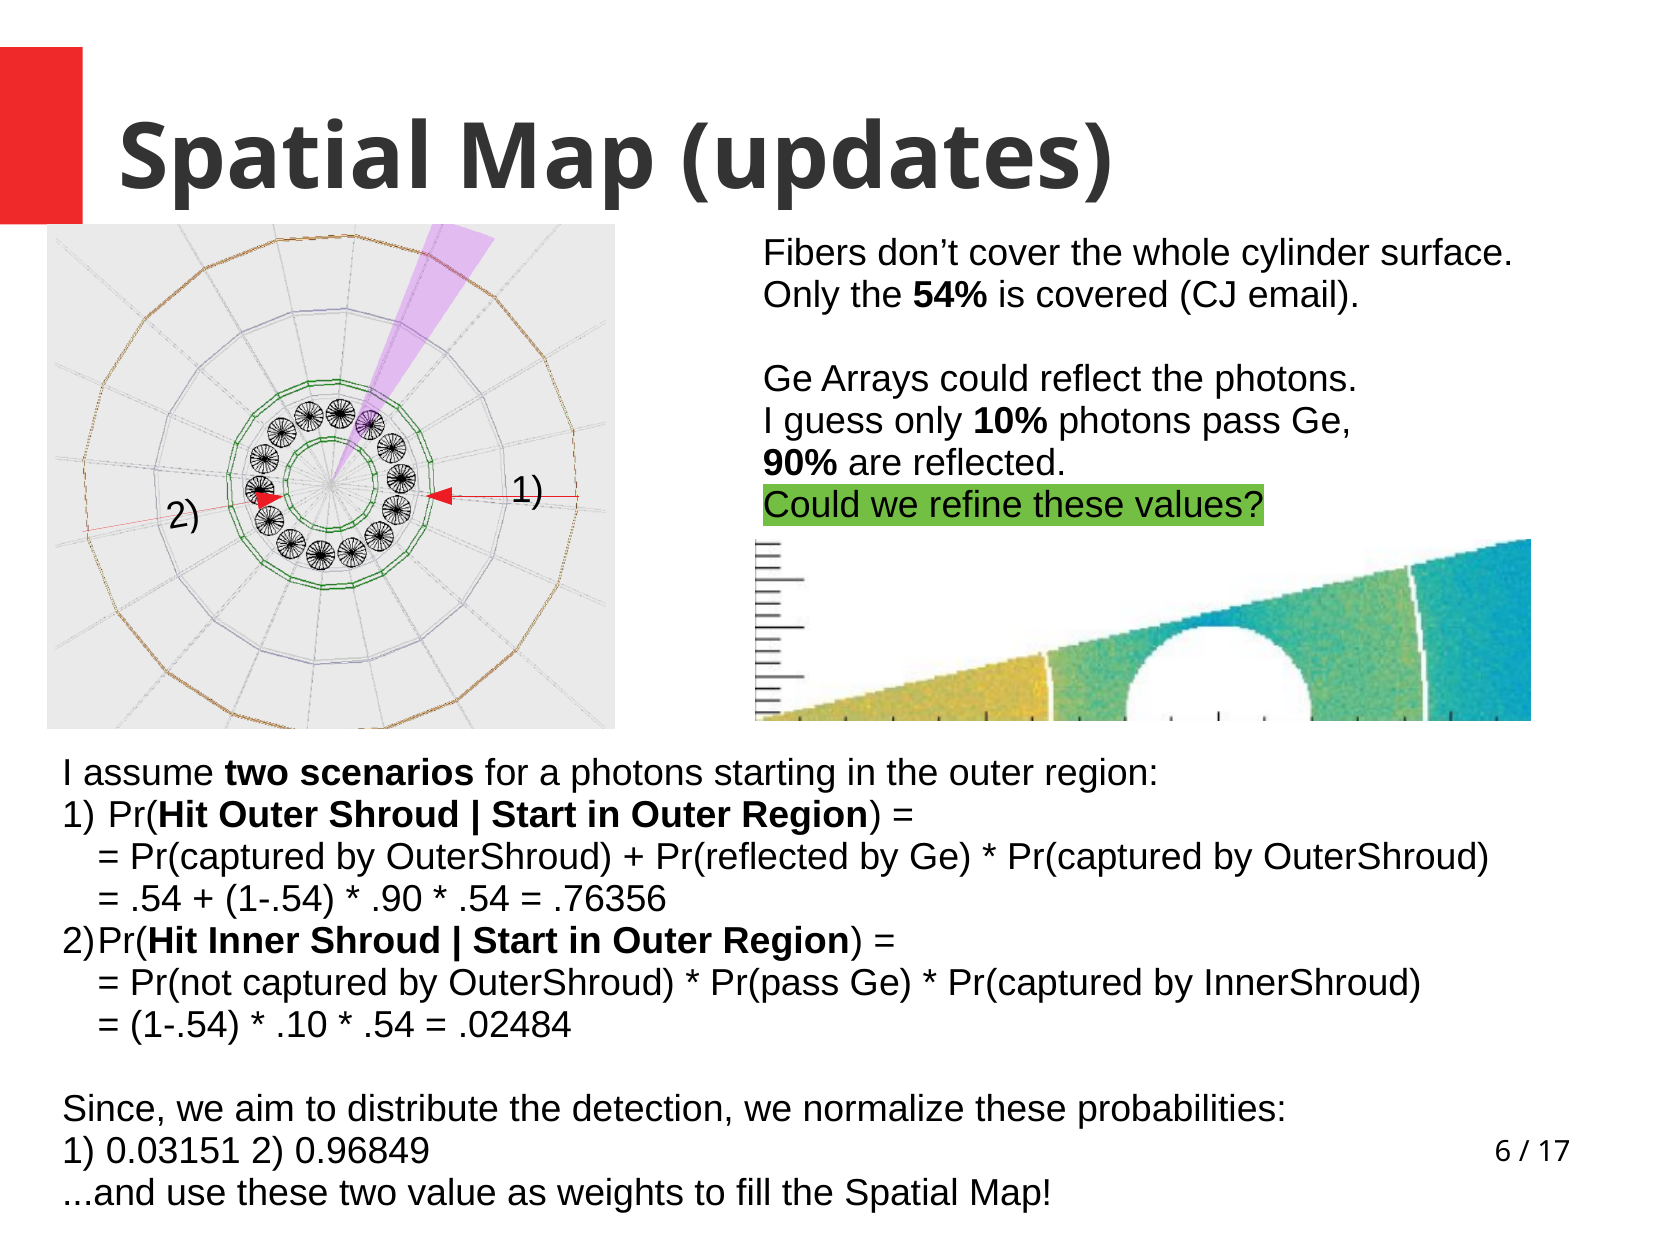

# Spatial Map (updates)
Fibers don’t cover the whole cylinder surface.
Only the 54% is covered (CJ email).
Ge Arrays could reflect the photons.
I guess only 10% photons pass Ge,
90% are reflected.
Could we refine these values?
1)
2)
I assume two scenarios for a photons starting in the outer region:
 Pr(Hit Outer Shroud | Start in Outer Region) =
= Pr(captured by OuterShroud) + Pr(reflected by Ge) * Pr(captured by OuterShroud) = .54 + (1-.54) * .90 * .54 = .76356
Pr(Hit Inner Shroud | Start in Outer Region) =
= Pr(not captured by OuterShroud) * Pr(pass Ge) * Pr(captured by InnerShroud)
= (1-.54) * .10 * .54 = .02484
Since, we aim to distribute the detection, we normalize these probabilities:
1) 0.03151 2) 0.96849
...and use these two value as weights to fill the Spatial Map!
6